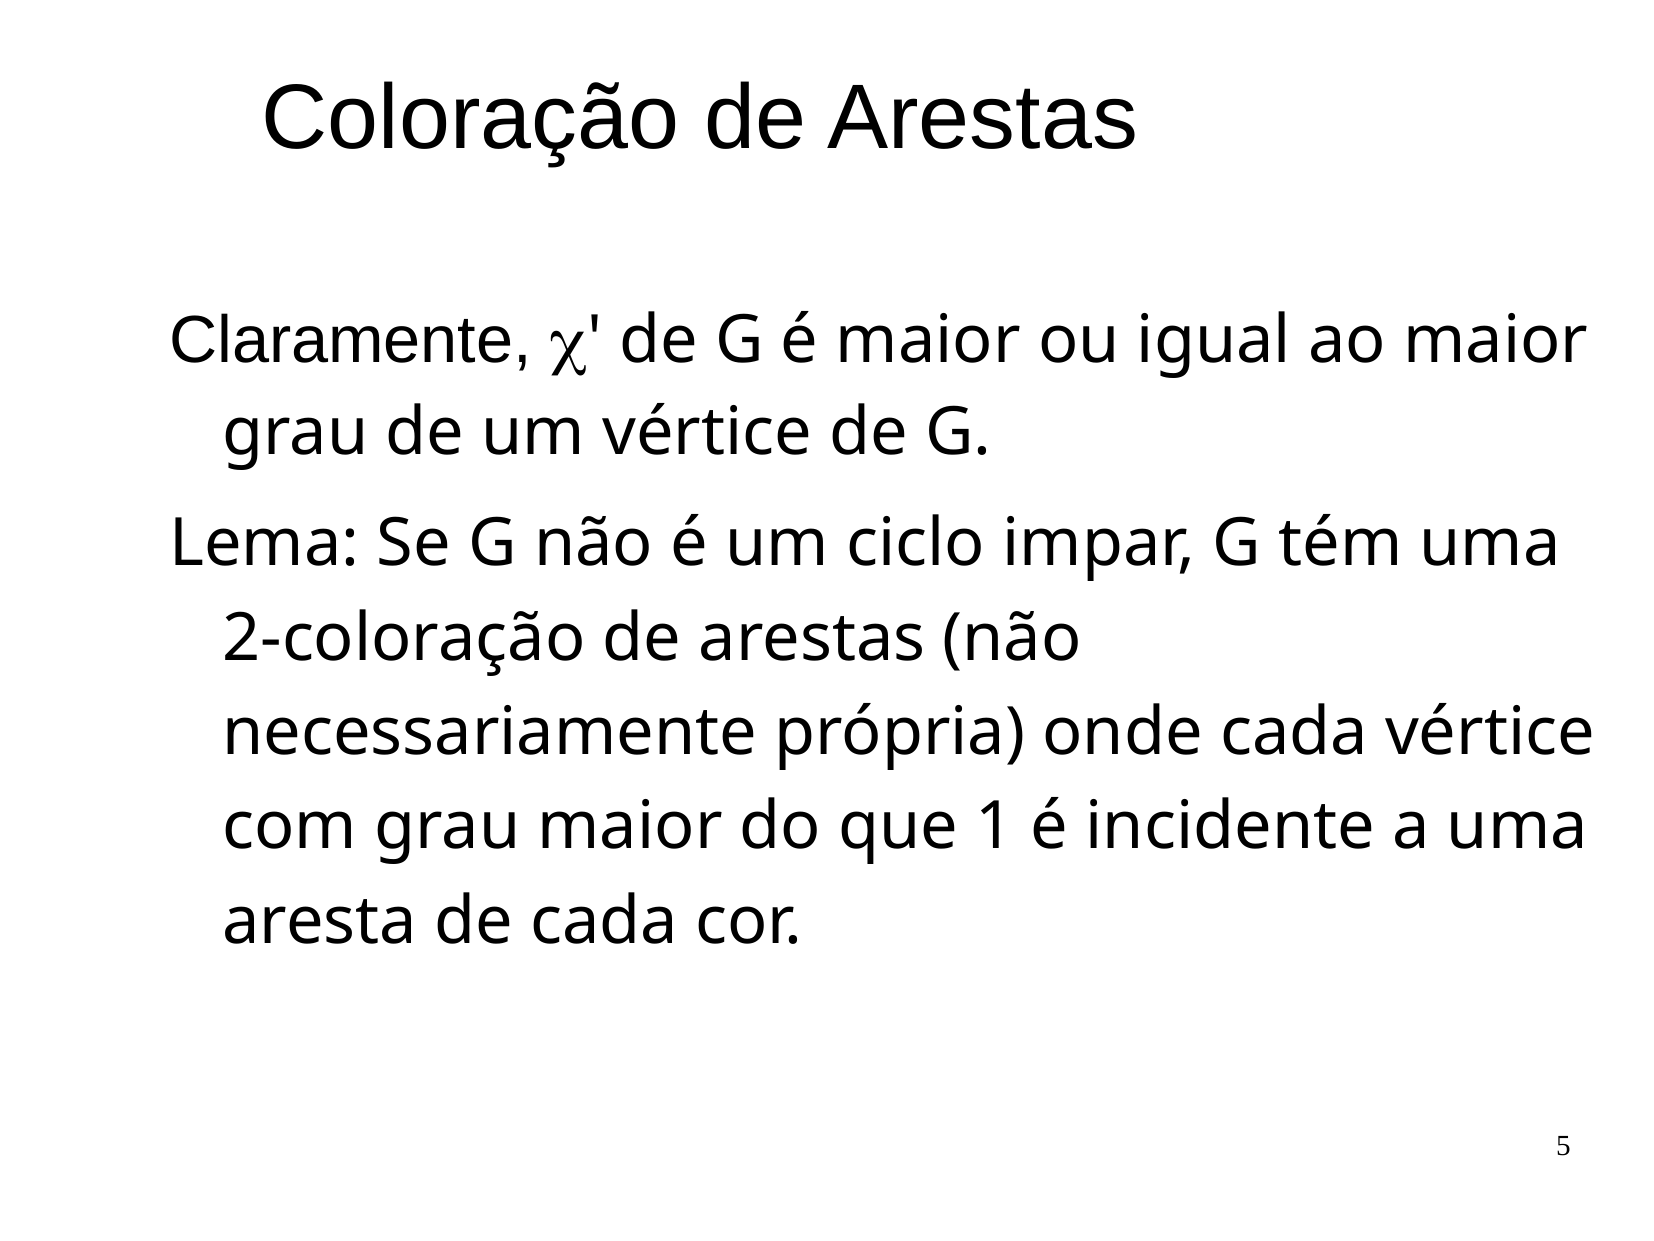

# Coloração de Arestas
Claramente, ' de G é maior ou igual ao maior grau de um vértice de G.
Lema: Se G não é um ciclo impar, G tém uma 2-coloração de arestas (não necessariamente própria) onde cada vértice com grau maior do que 1 é incidente a uma aresta de cada cor.
5